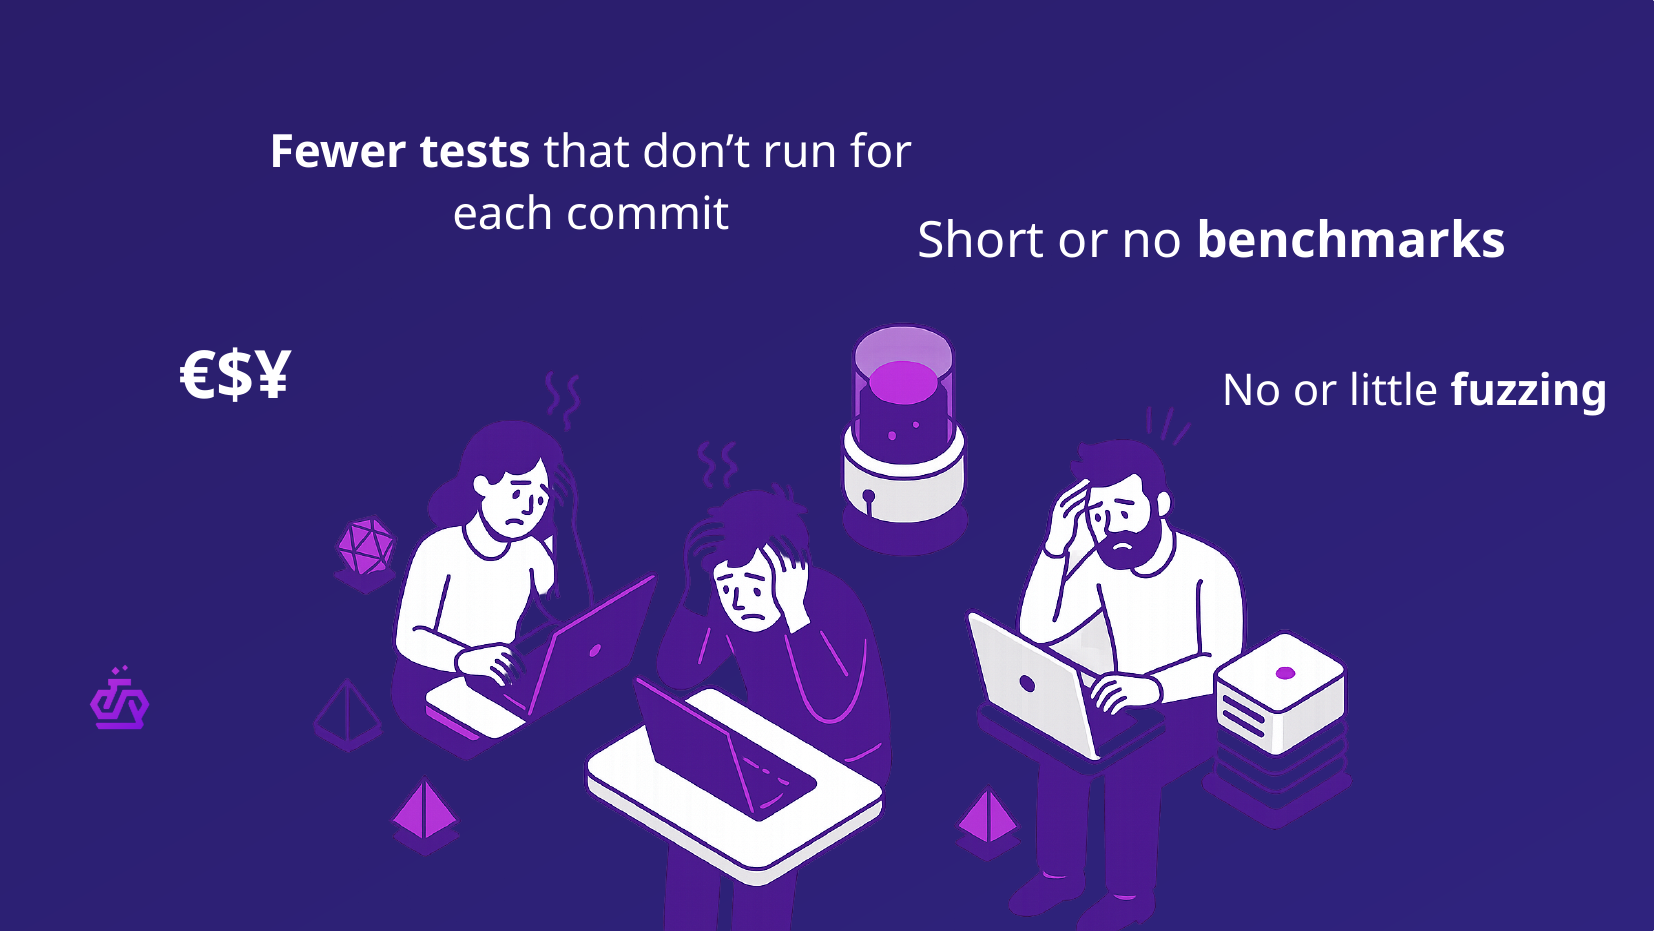

Fewer tests that don’t run for each commit
Short or no benchmarks
No or little fuzzing
€$¥